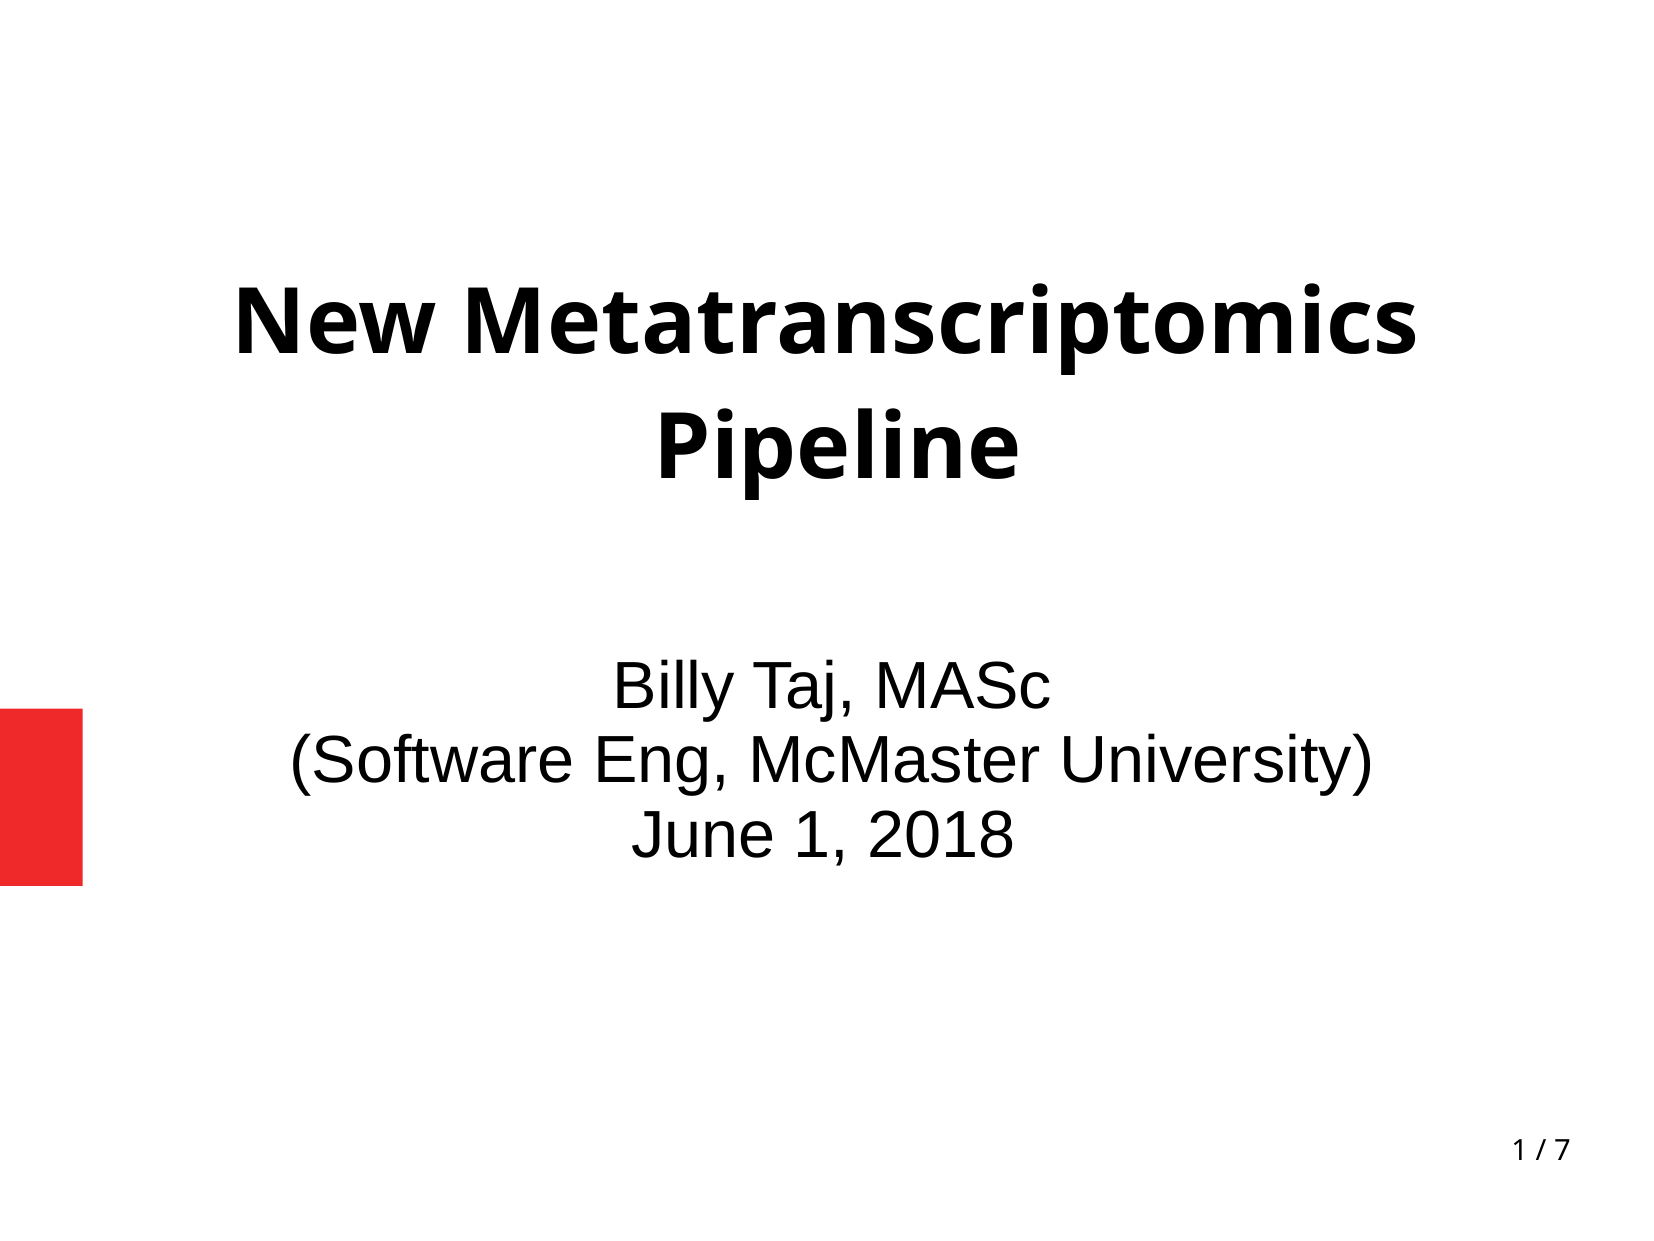

# New Metatranscriptomics Pipeline
Billy Taj, MASc
(Software Eng, McMaster University)
June 1, 2018
1